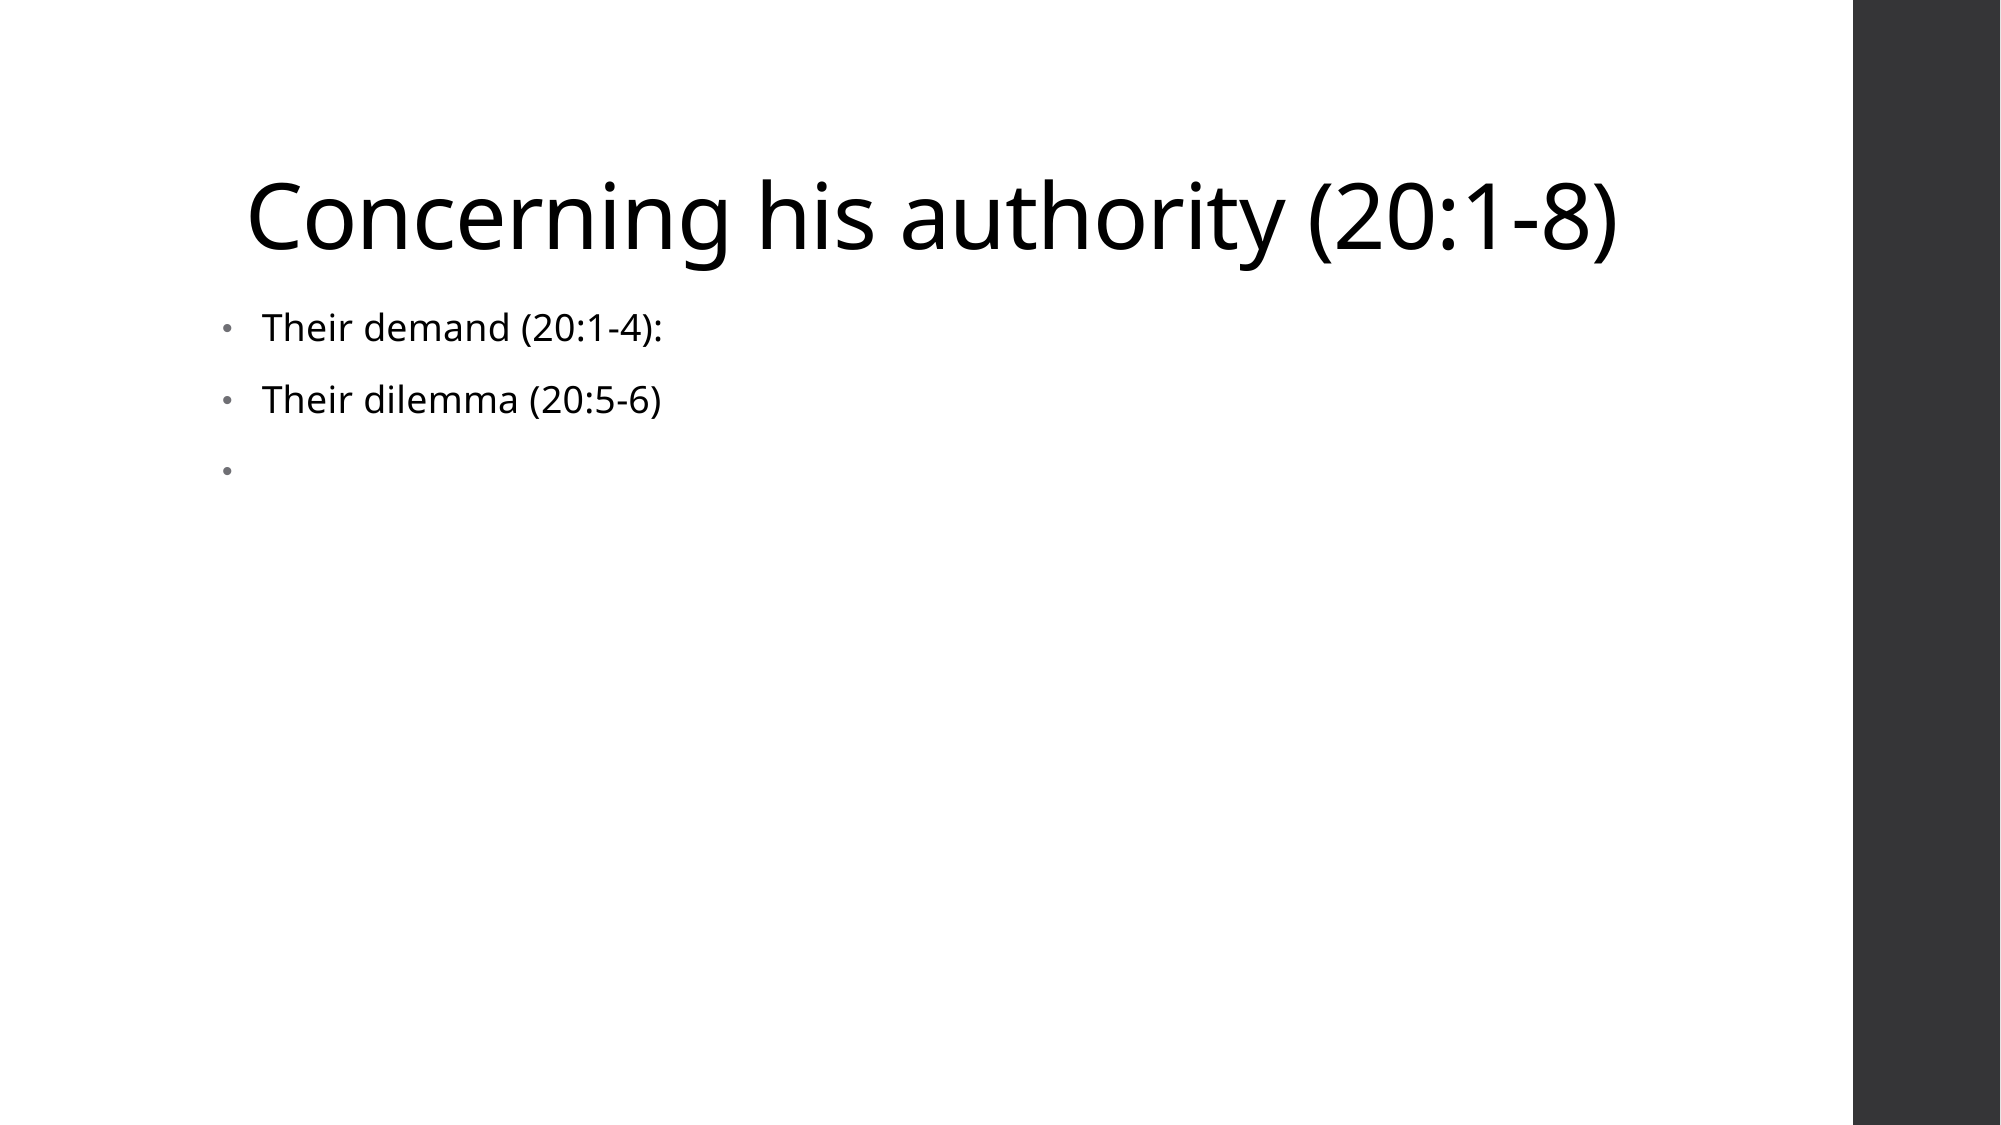

# Concerning his authority (20:1-8)
 Their demand (20:1-4):
 Their dilemma (20:5-6)